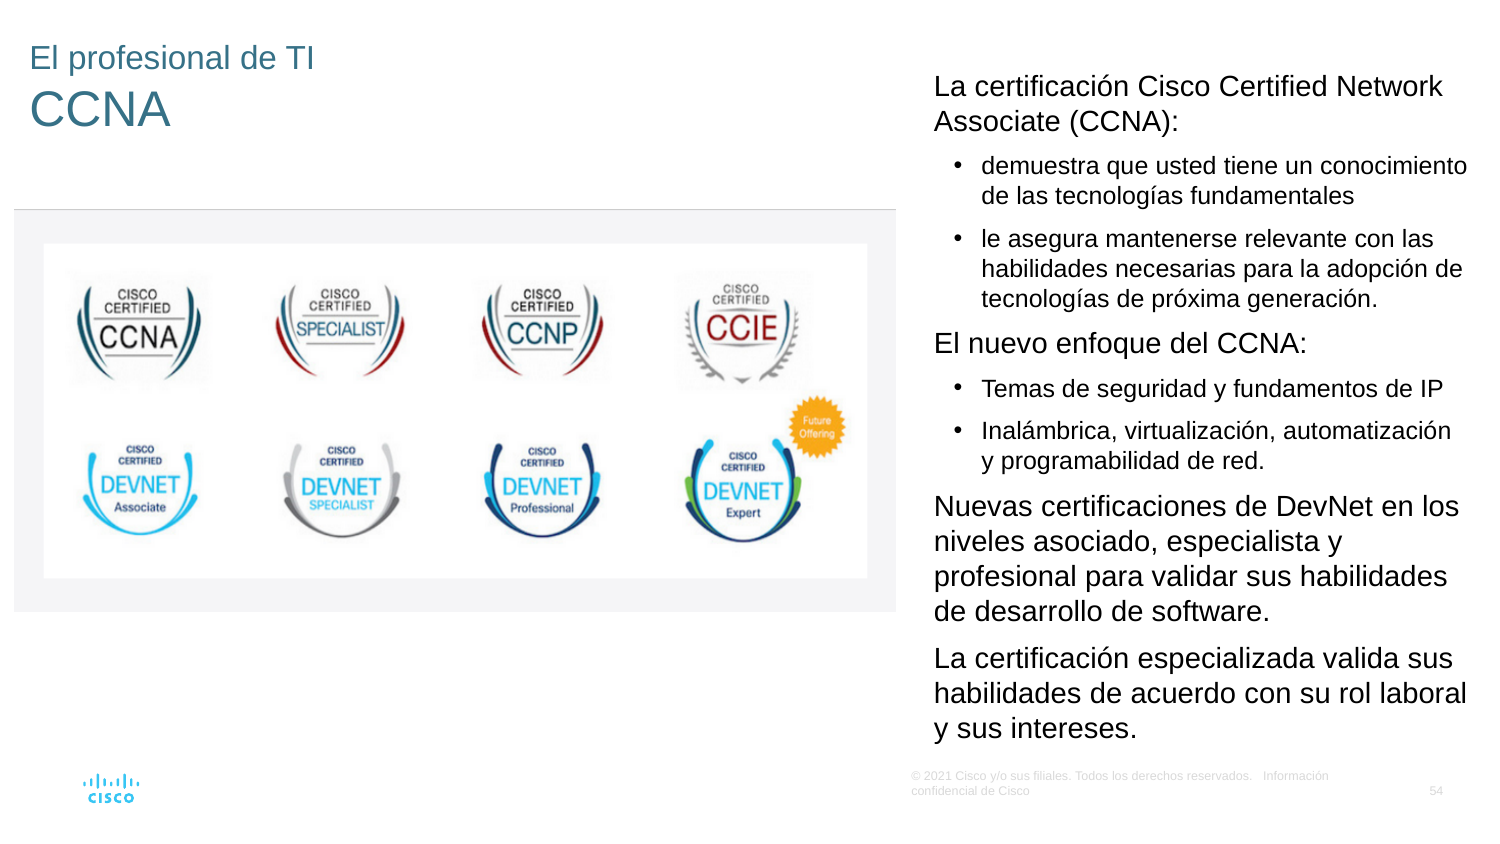

# El profesional de TI CCNA
La certificación Cisco Certified Network Associate (CCNA):
demuestra que usted tiene un conocimiento de las tecnologías fundamentales
le asegura mantenerse relevante con las habilidades necesarias para la adopción de tecnologías de próxima generación.
El nuevo enfoque del CCNA:
Temas de seguridad y fundamentos de IP
Inalámbrica, virtualización, automatización y programabilidad de red.
Nuevas certificaciones de DevNet en los niveles asociado, especialista y profesional para validar sus habilidades de desarrollo de software.
La certificación especializada valida sus habilidades de acuerdo con su rol laboral y sus intereses.